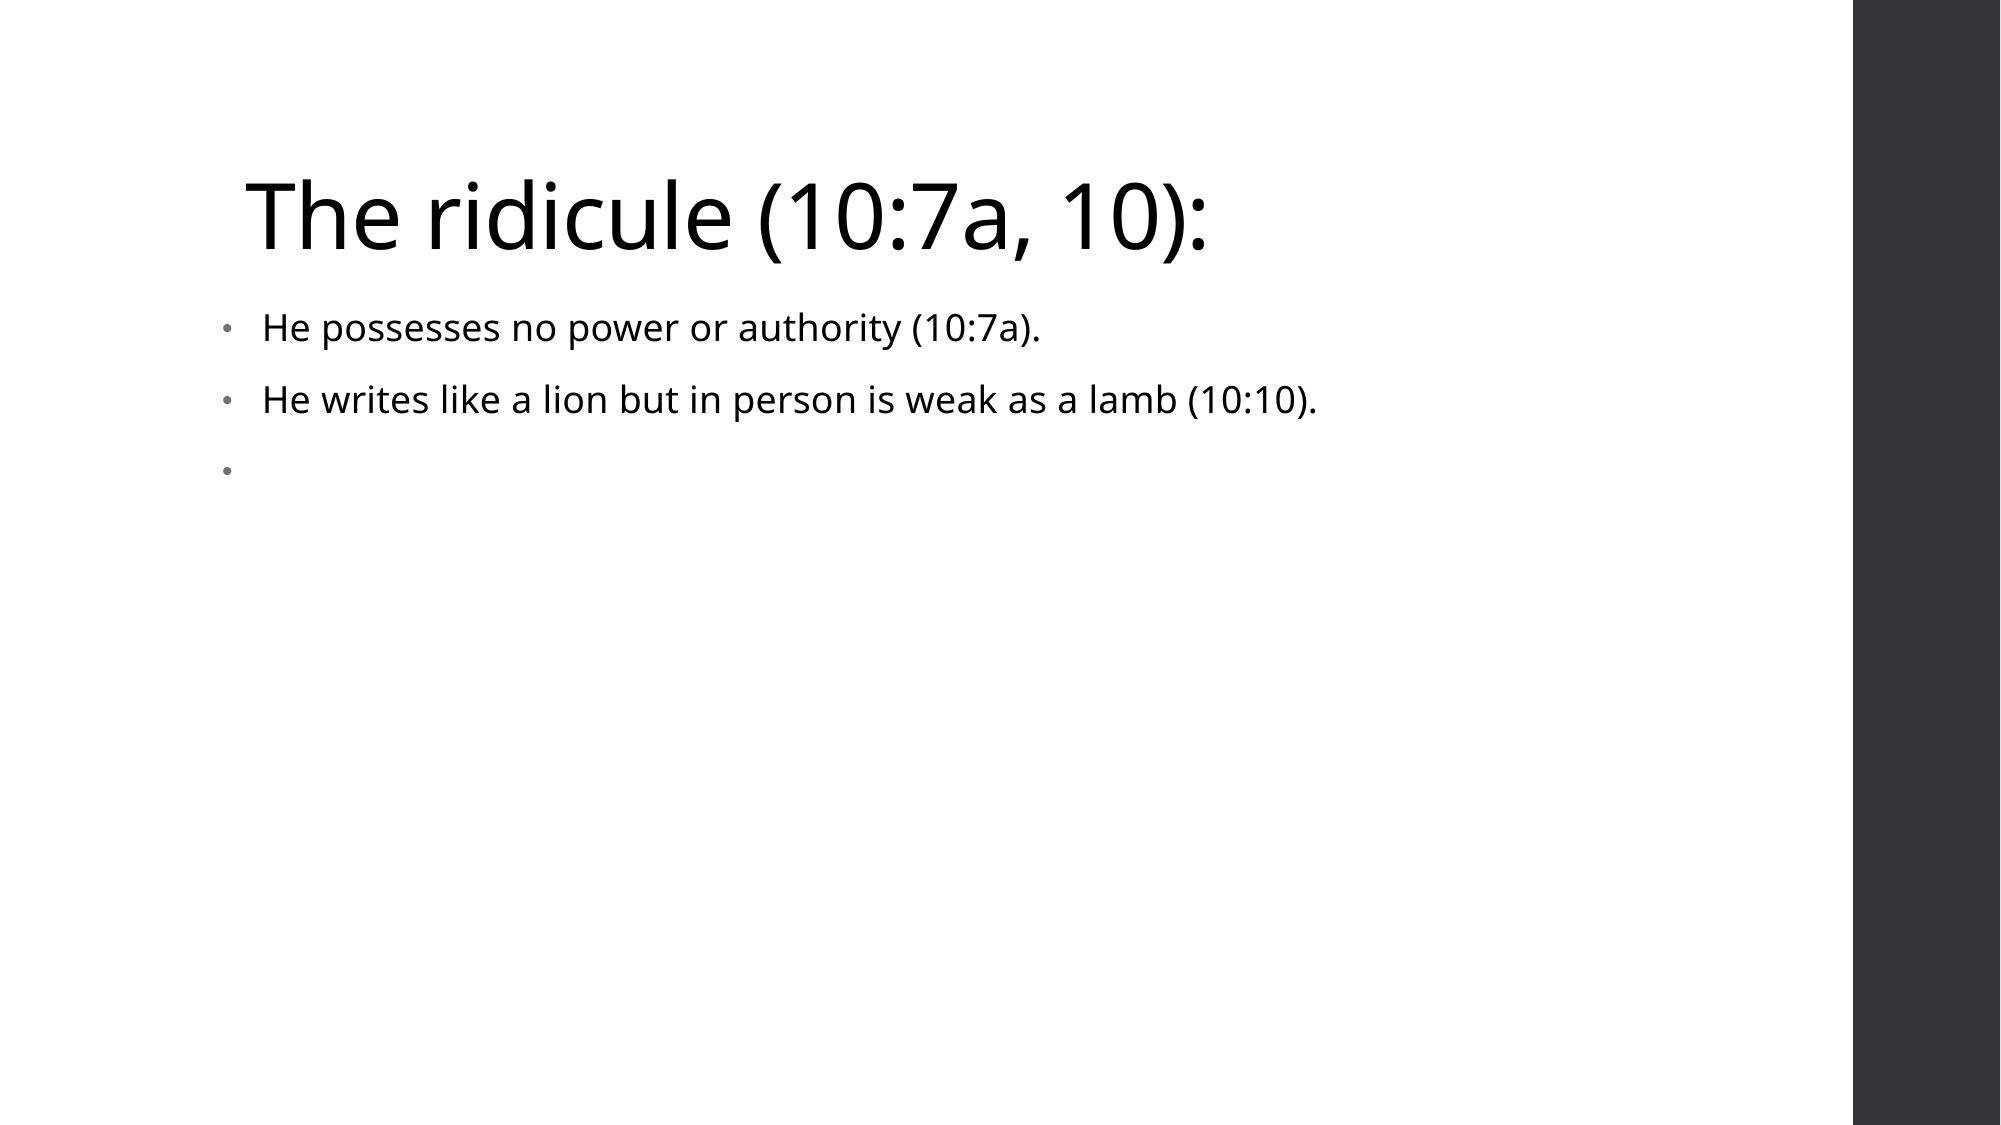

# The ridicule (10:7a, 10):
 He possesses no power or authority (10:7a).
 He writes like a lion but in person is weak as a lamb (10:10).